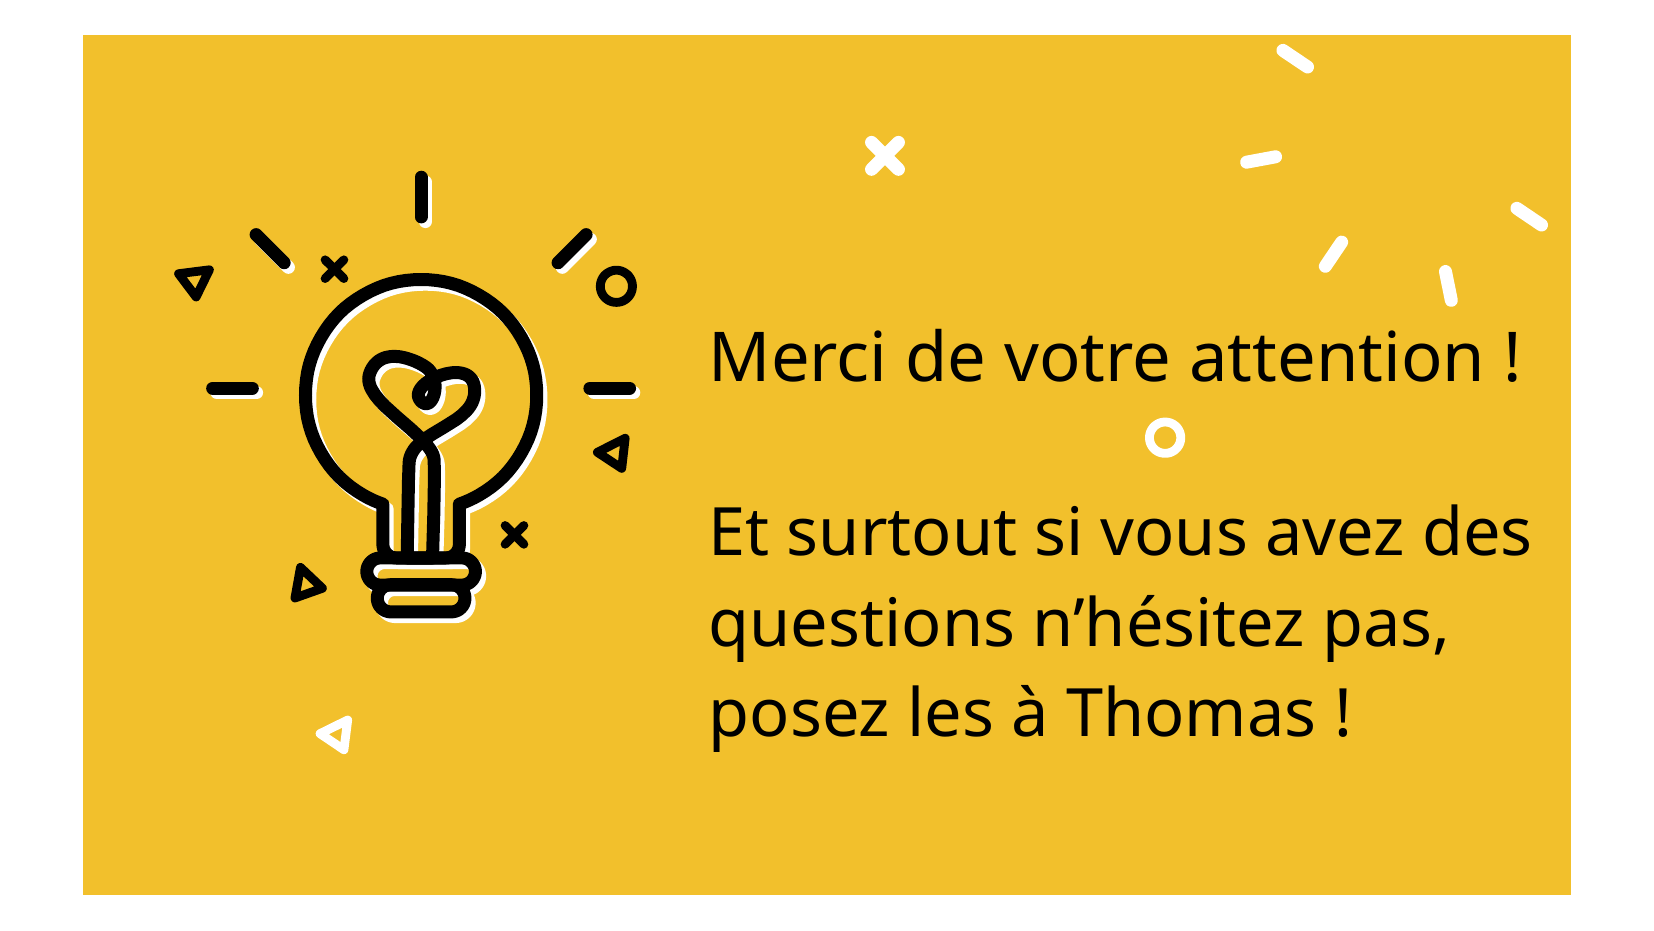

# Merci de votre attention !
Et surtout si vous avez des questions n’hésitez pas, posez les à Thomas !